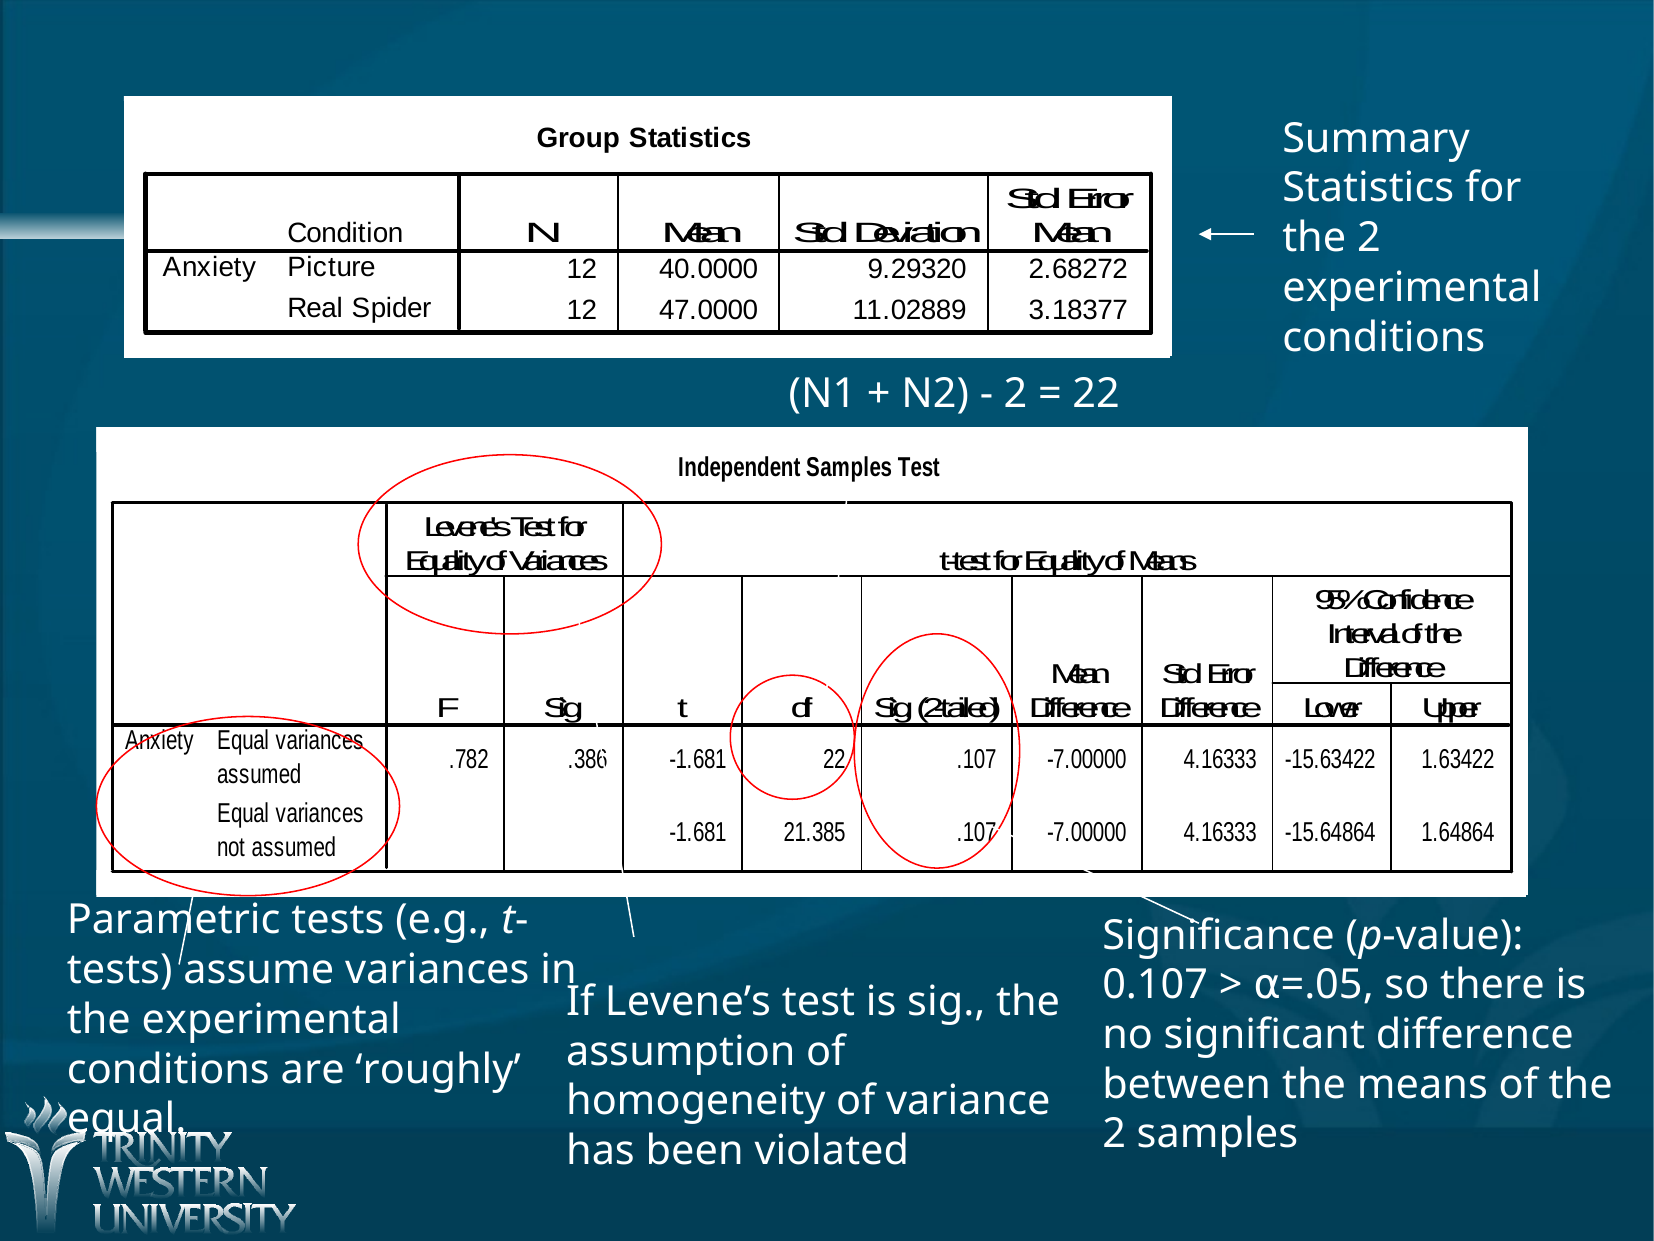

Summary Statistics for the 2 experimental conditions
(N1 + N2) - 2 = 22
Parametric tests (e.g., t-tests) assume variances in the experimental conditions are ‘roughly’ equal.
Significance (p-value): 0.107 > α=.05, so there is no significant difference between the means of the 2 samples
If Levene’s test is sig., the assumption of homogeneity of variance has been violated